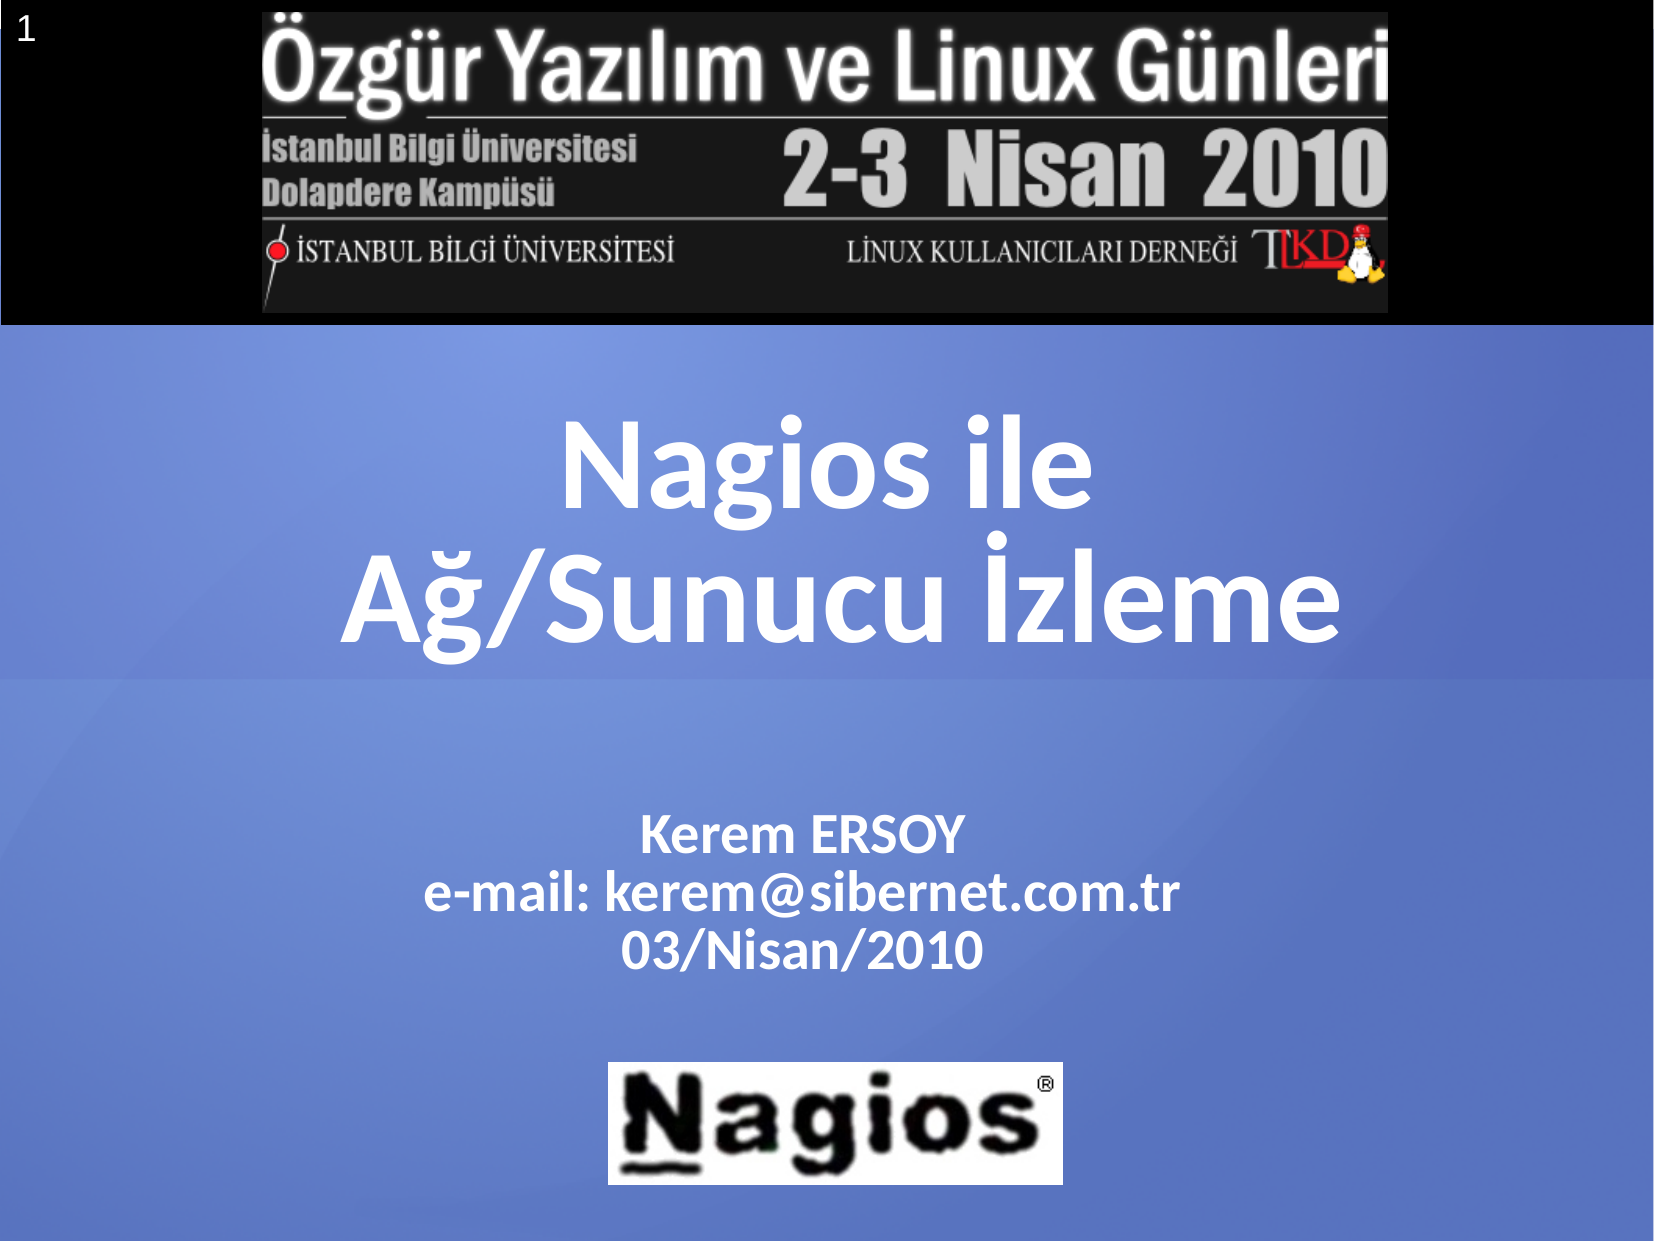

# Nagios ile Ağ/Sunucu İzleme
Kerem ERSOY
e-mail: kerem@sibernet.com.tr
03/Nisan/2010